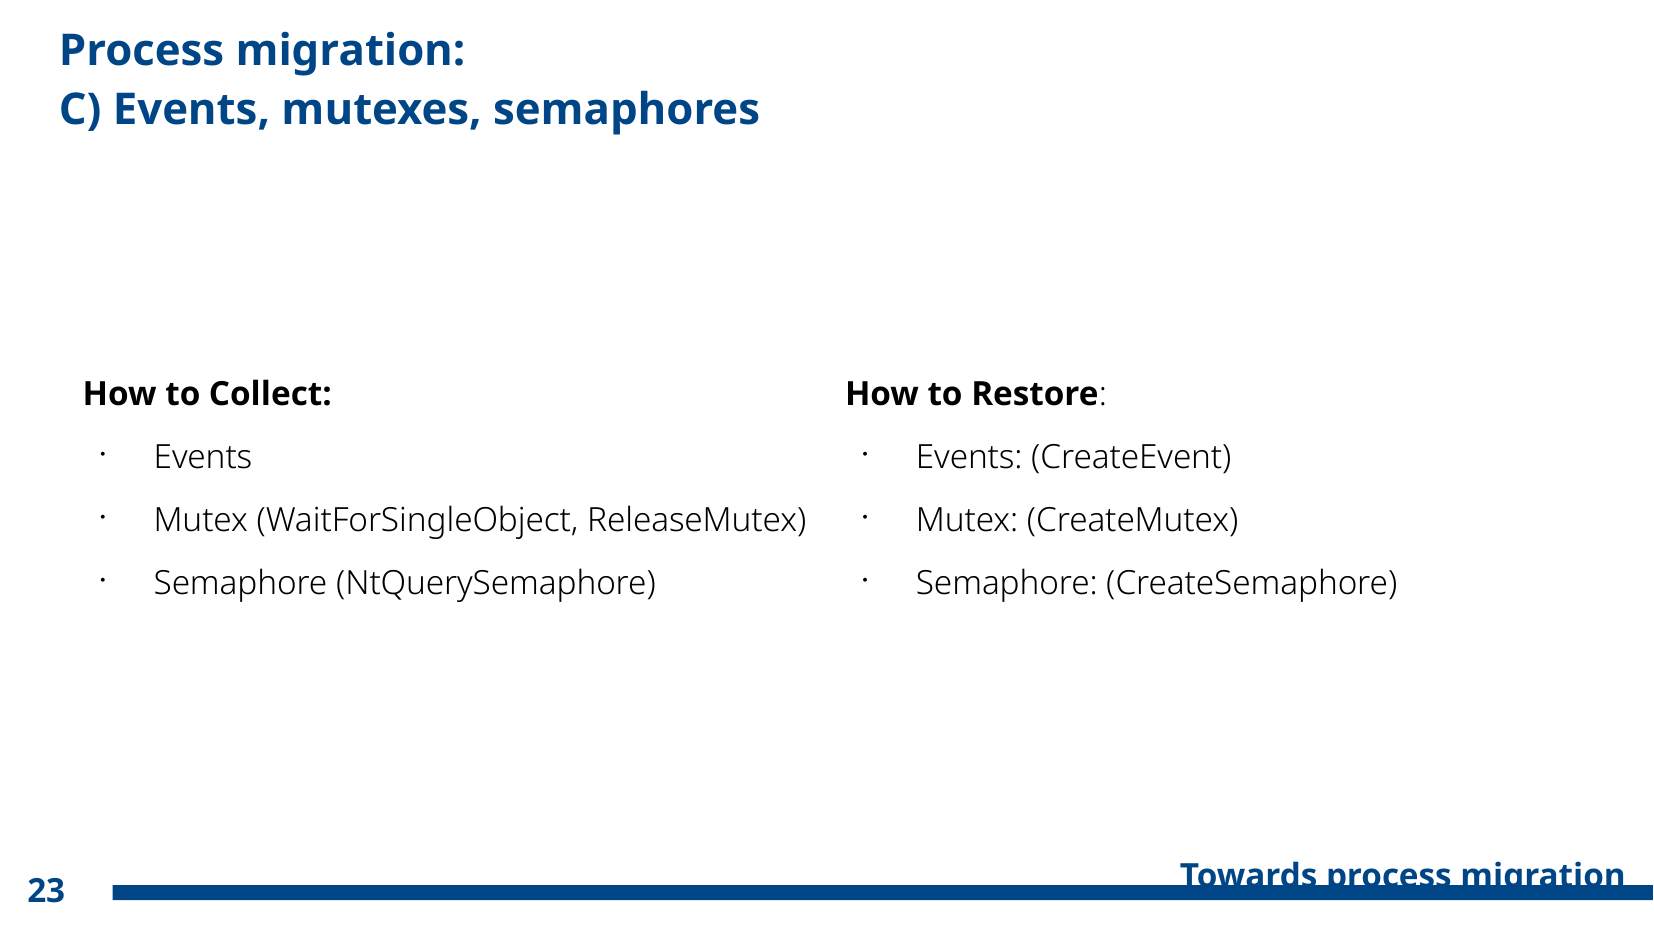

# Process migration: C) Events, mutexes, semaphores
How to Collect:
Events
Mutex (WaitForSingleObject, ReleaseMutex)
Semaphore (NtQuerySemaphore)
How to Restore:
Events: (CreateEvent)
Mutex: (CreateMutex)
Semaphore: (CreateSemaphore)